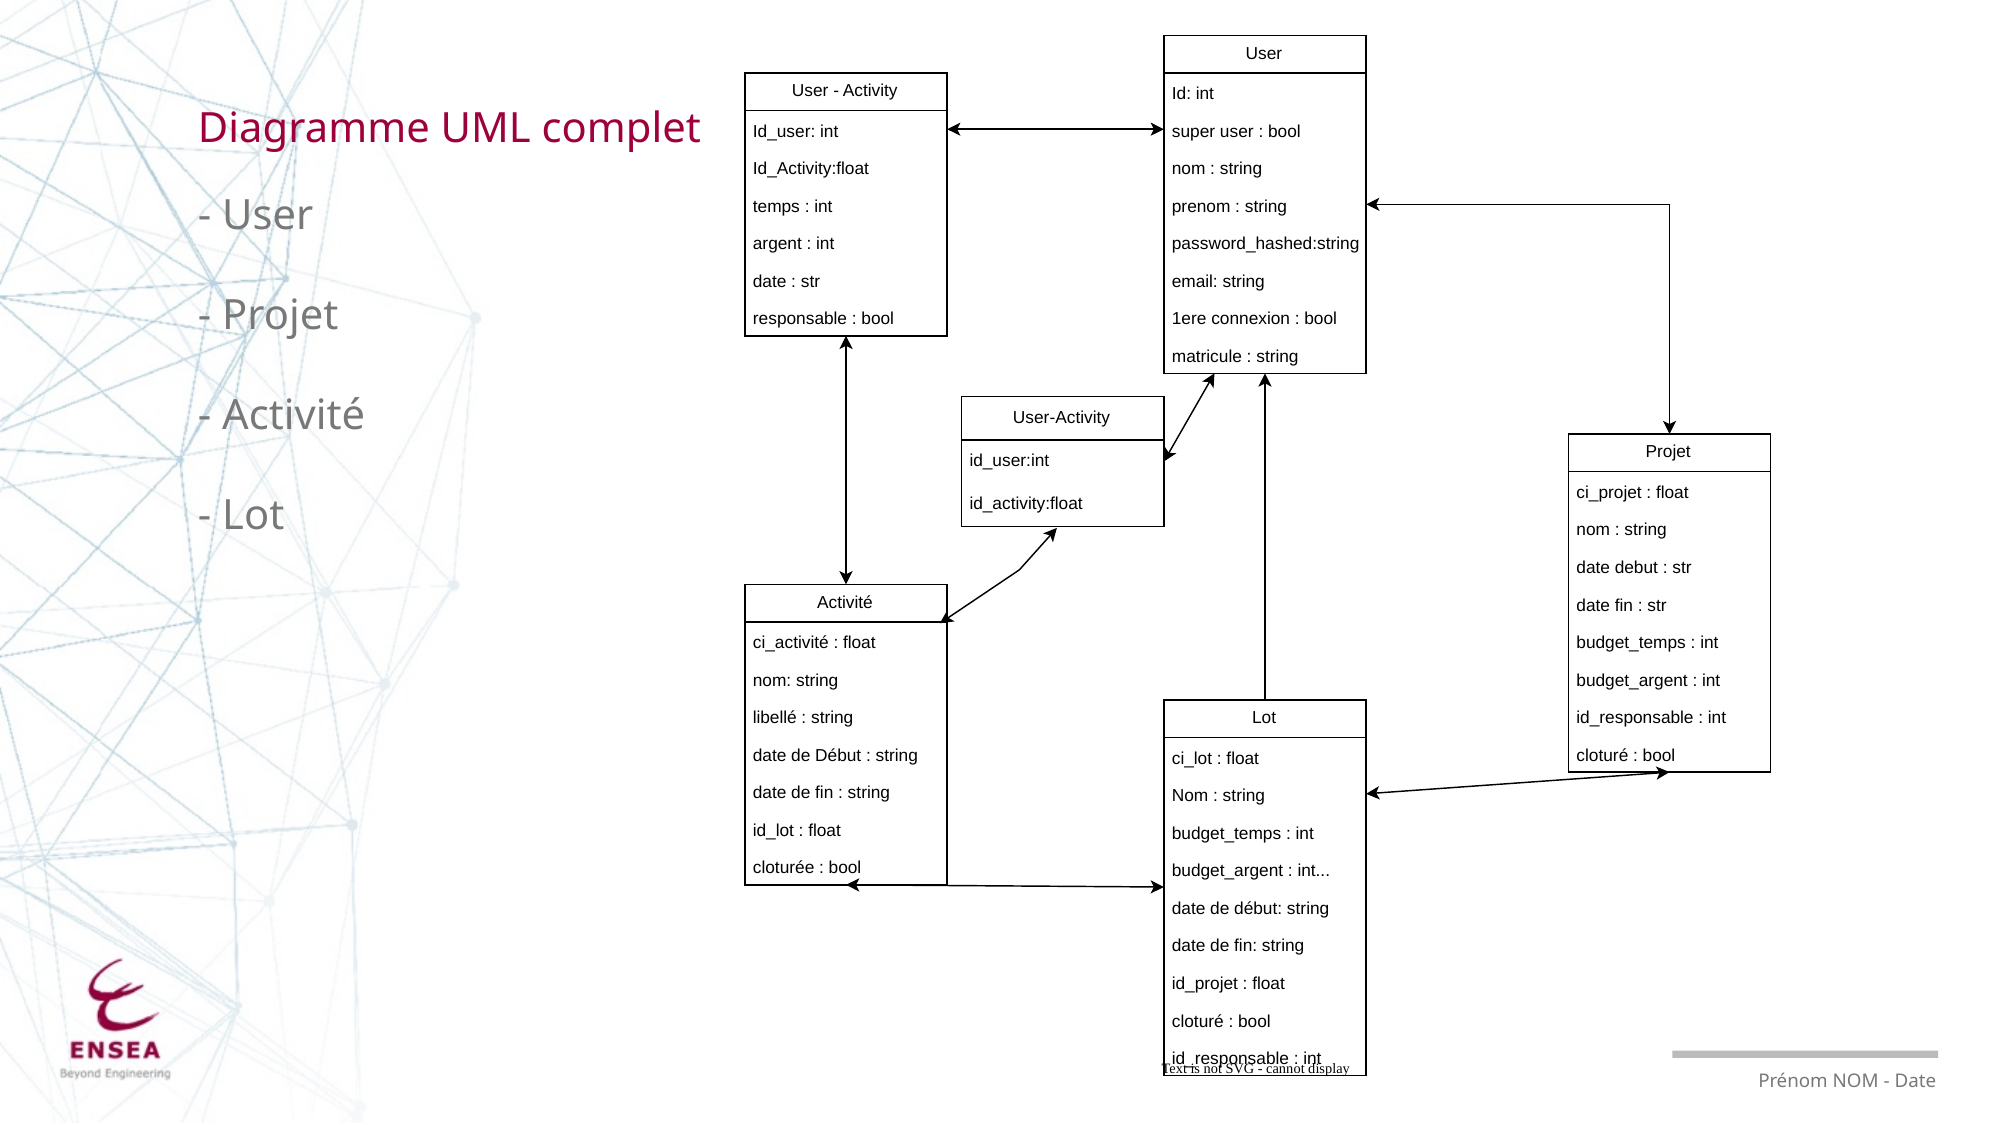

Diagramme UML complet
- User
- Projet
- Activité
- Lot
Prénom NOM - Date